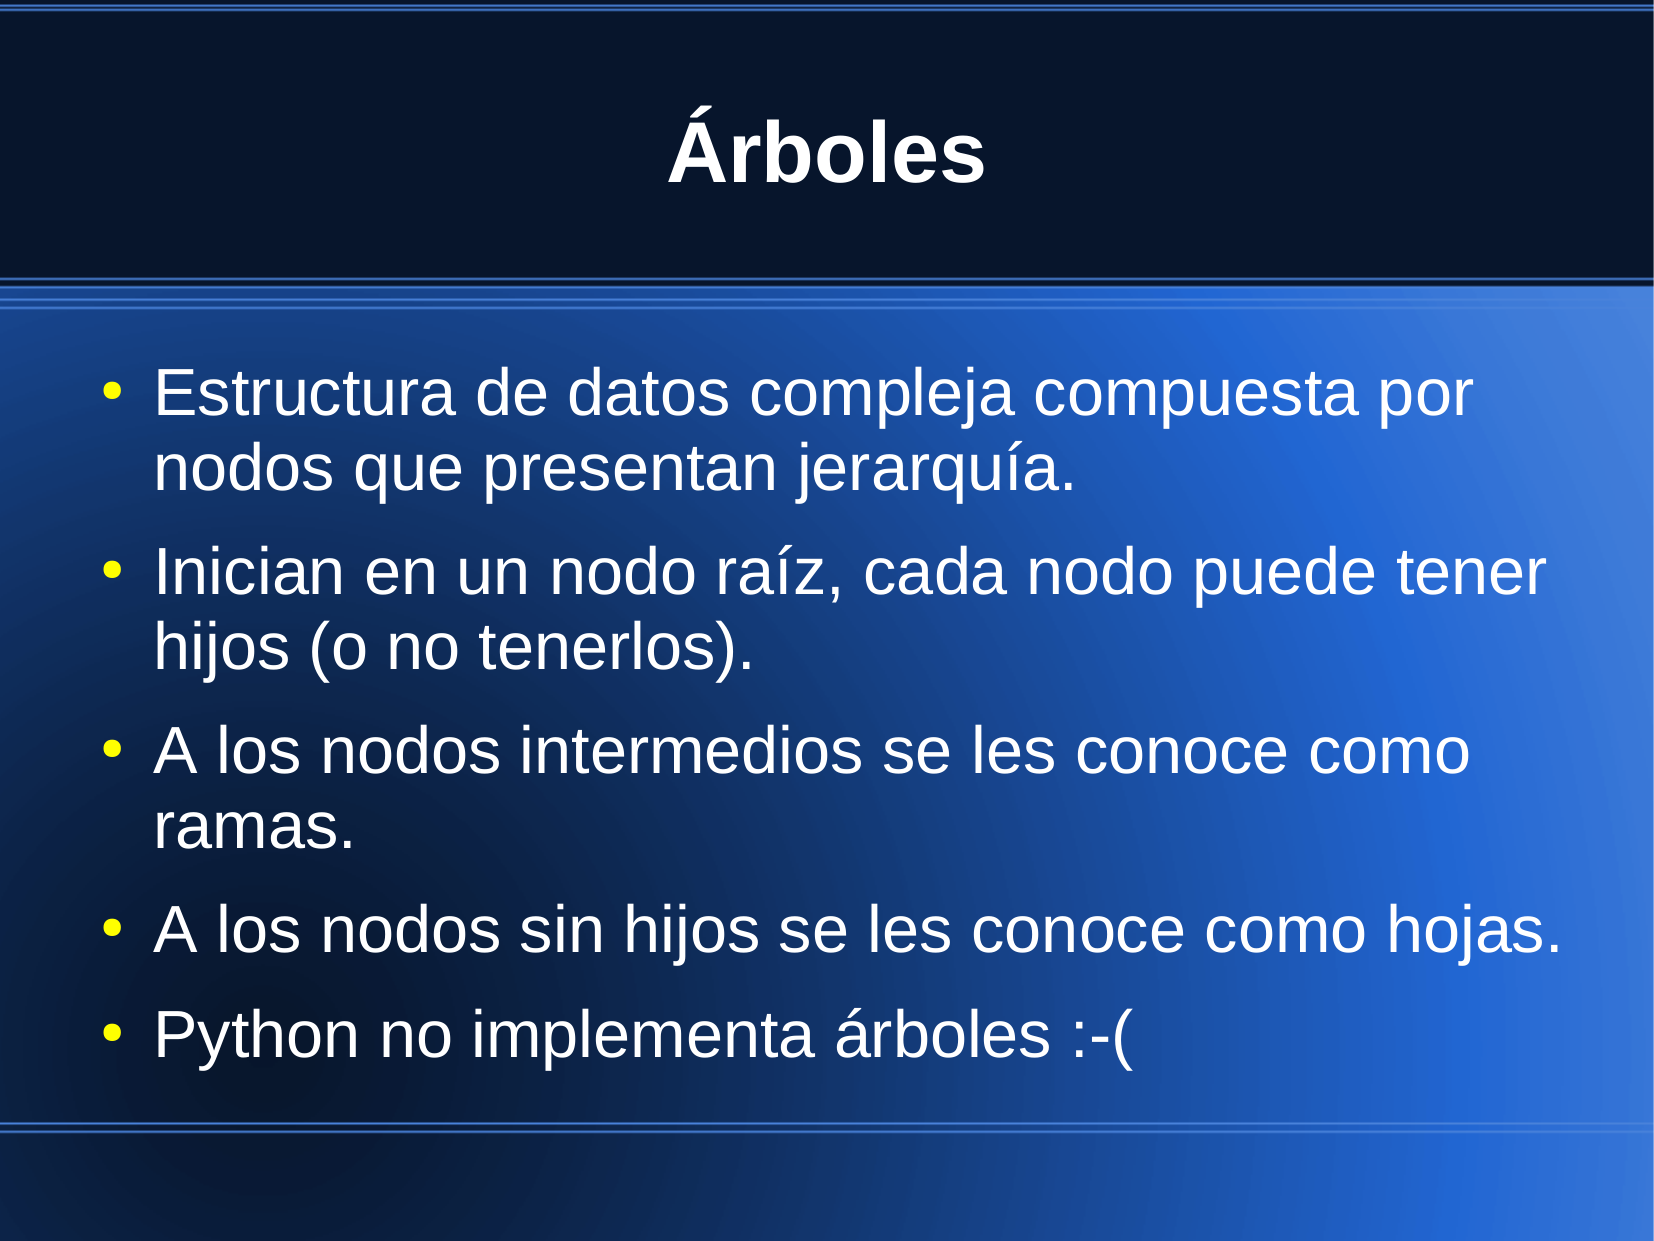

# Árboles
Estructura de datos compleja compuesta por nodos que presentan jerarquía.
Inician en un nodo raíz, cada nodo puede tener hijos (o no tenerlos).
A los nodos intermedios se les conoce como ramas.
A los nodos sin hijos se les conoce como hojas.
Python no implementa árboles :-(